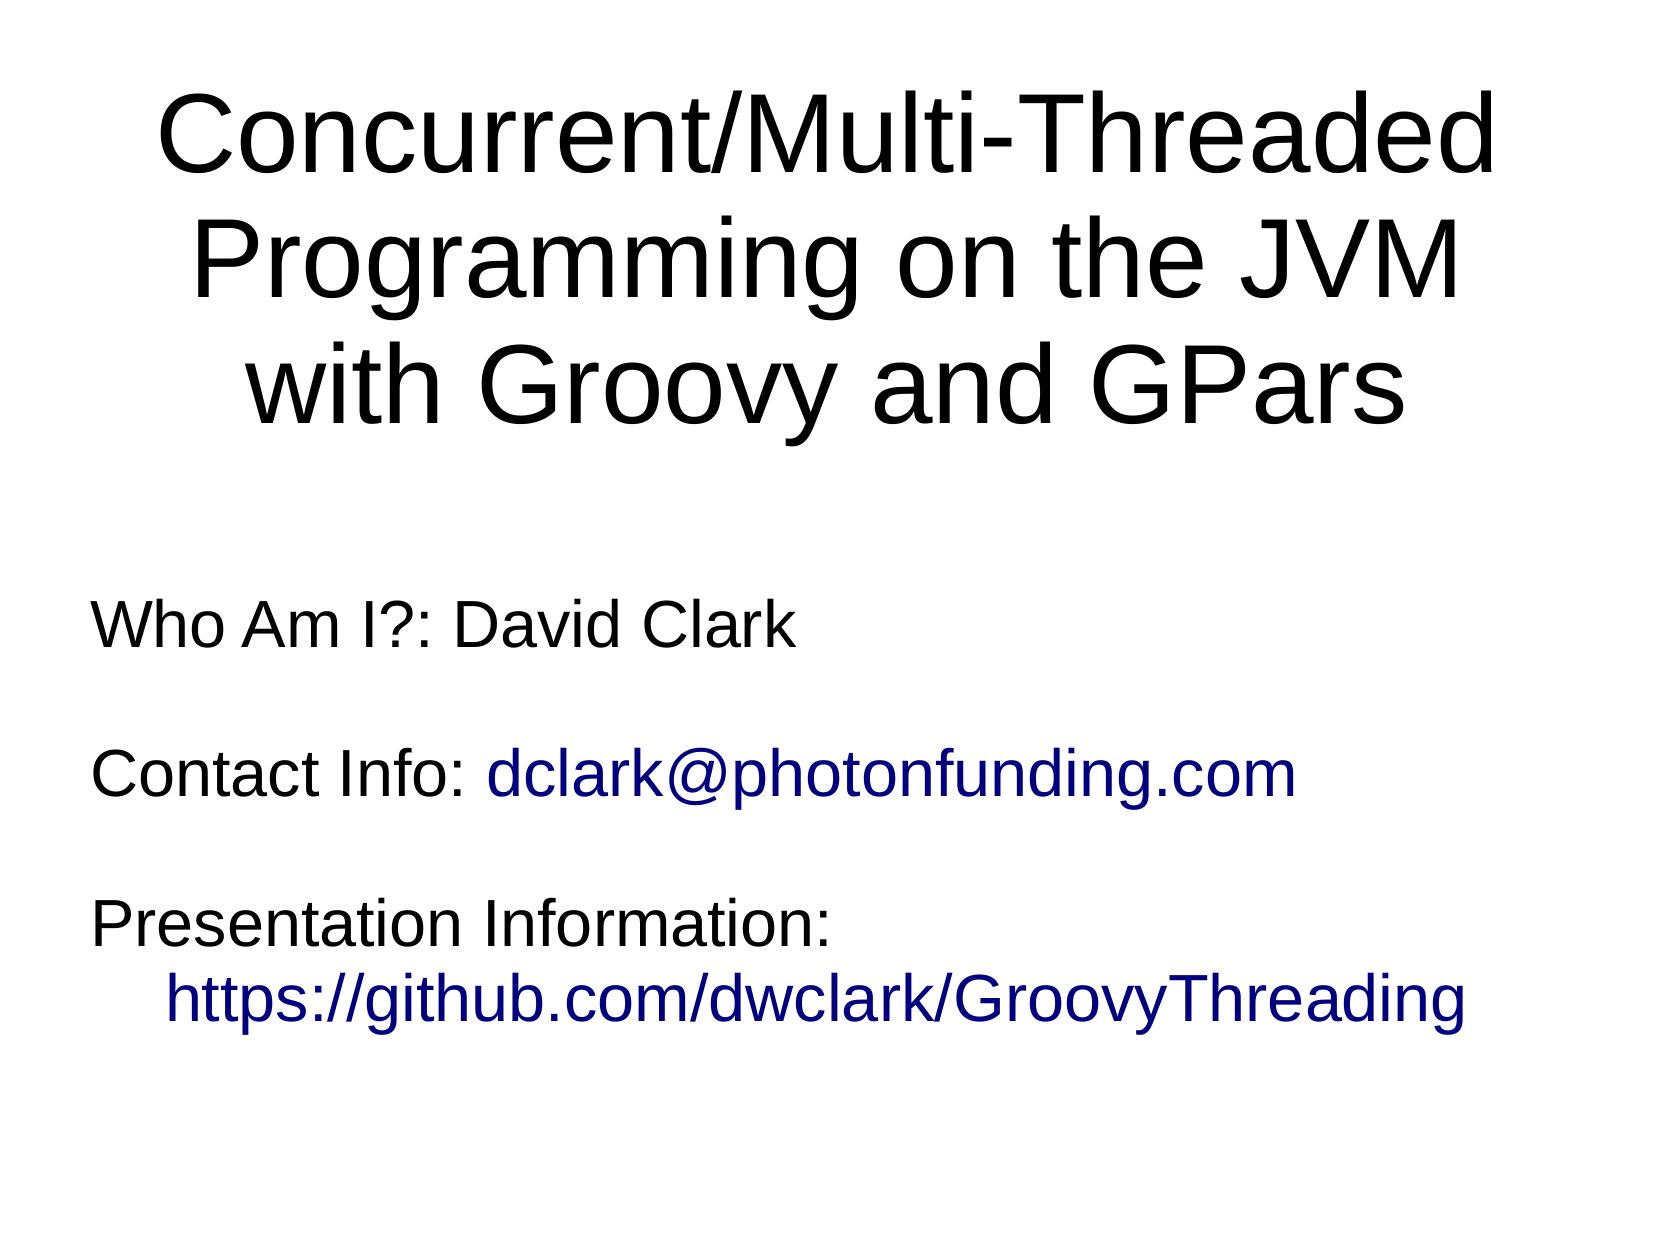

# Concurrent/Multi-Threaded Programming on the JVM with Groovy and GPars
Who Am I?: David Clark
Contact Info: dclark@photonfunding.com
Presentation Information:
	https://github.com/dwclark/GroovyThreading